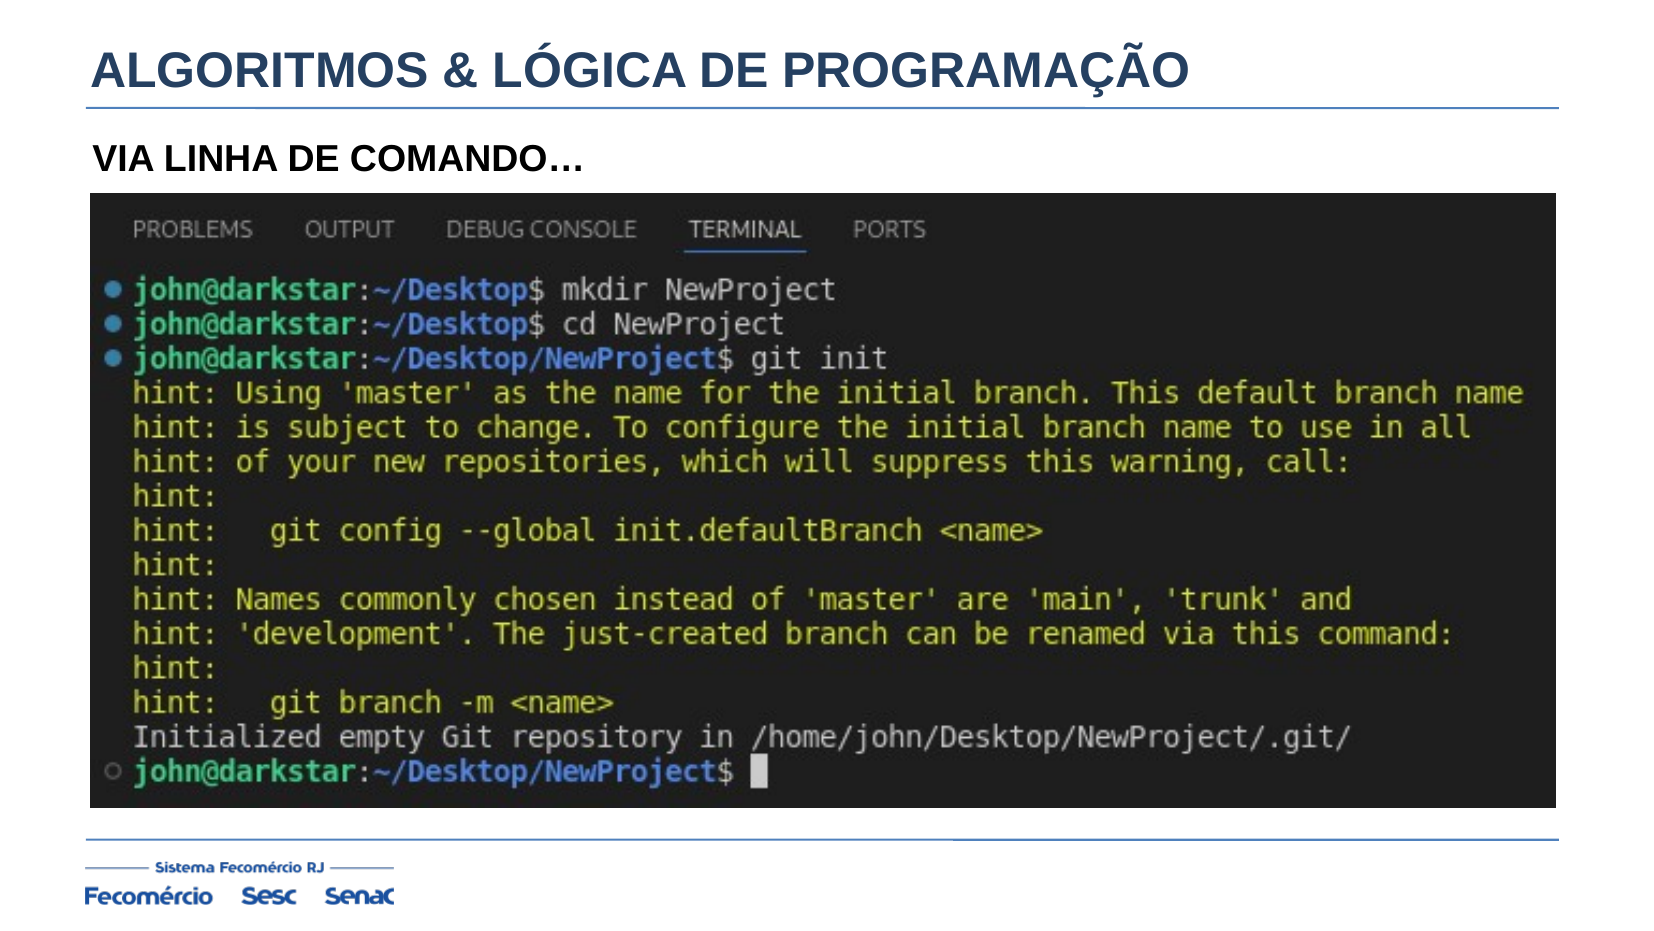

ALGORITMOS & LÓGICA DE PROGRAMAÇÃO
VIA LINHA DE COMANDO…